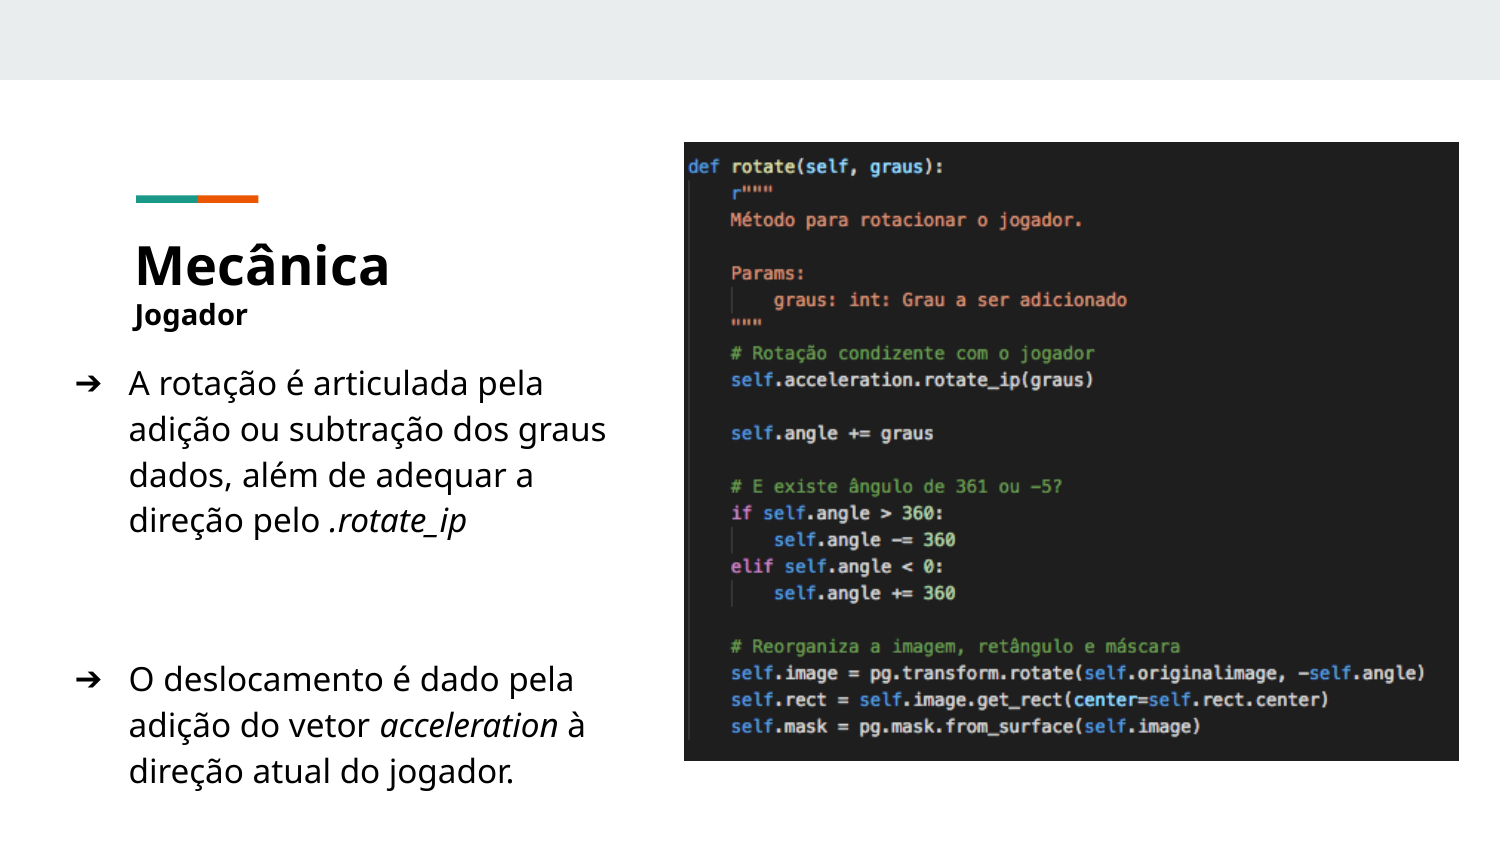

Mecânica
Jogador
# A rotação é articulada pela adição ou subtração dos graus dados, além de adequar a direção pelo .rotate_ip
O deslocamento é dado pela adição do vetor acceleration à direção atual do jogador.